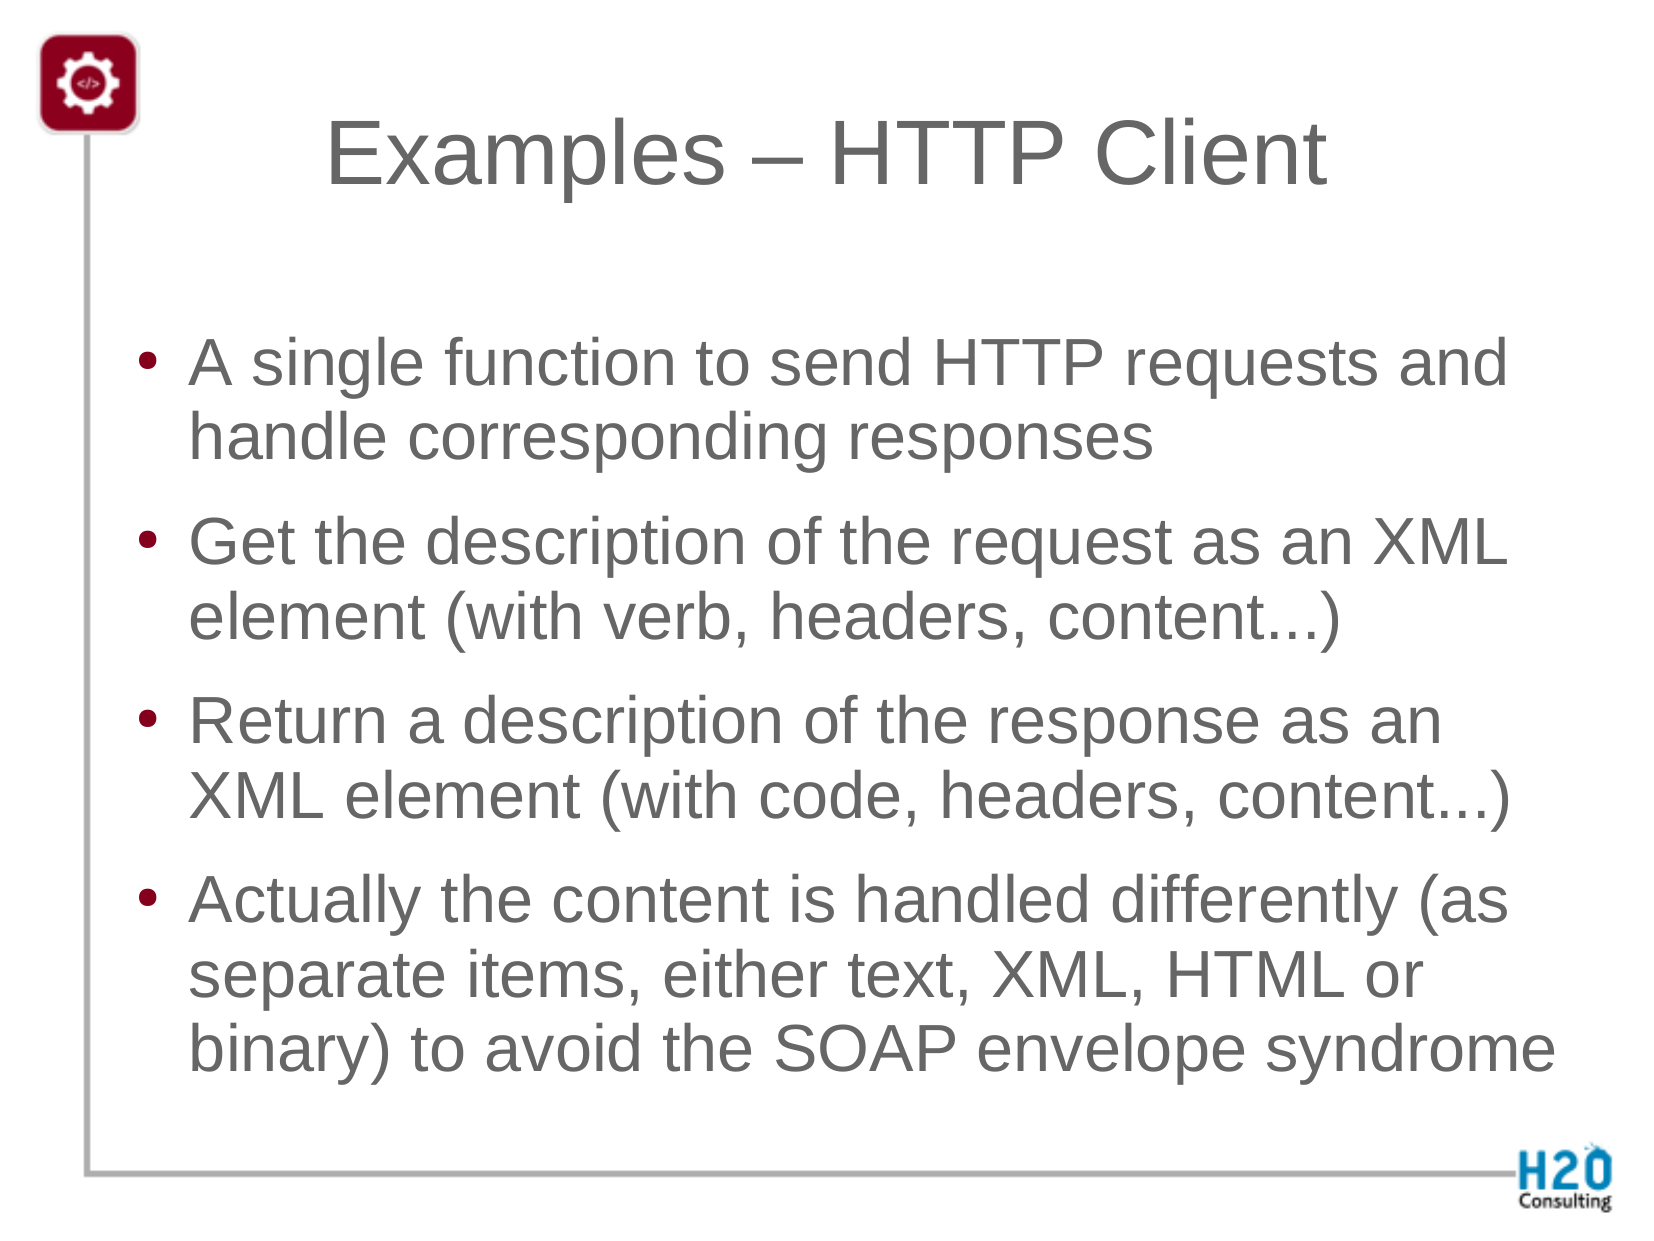

# Examples – HTTP Client
A single function to send HTTP requests and handle corresponding responses
Get the description of the request as an XML element (with verb, headers, content...)
Return a description of the response as an XML element (with code, headers, content...)
Actually the content is handled differently (as separate items, either text, XML, HTML or binary) to avoid the SOAP envelope syndrome